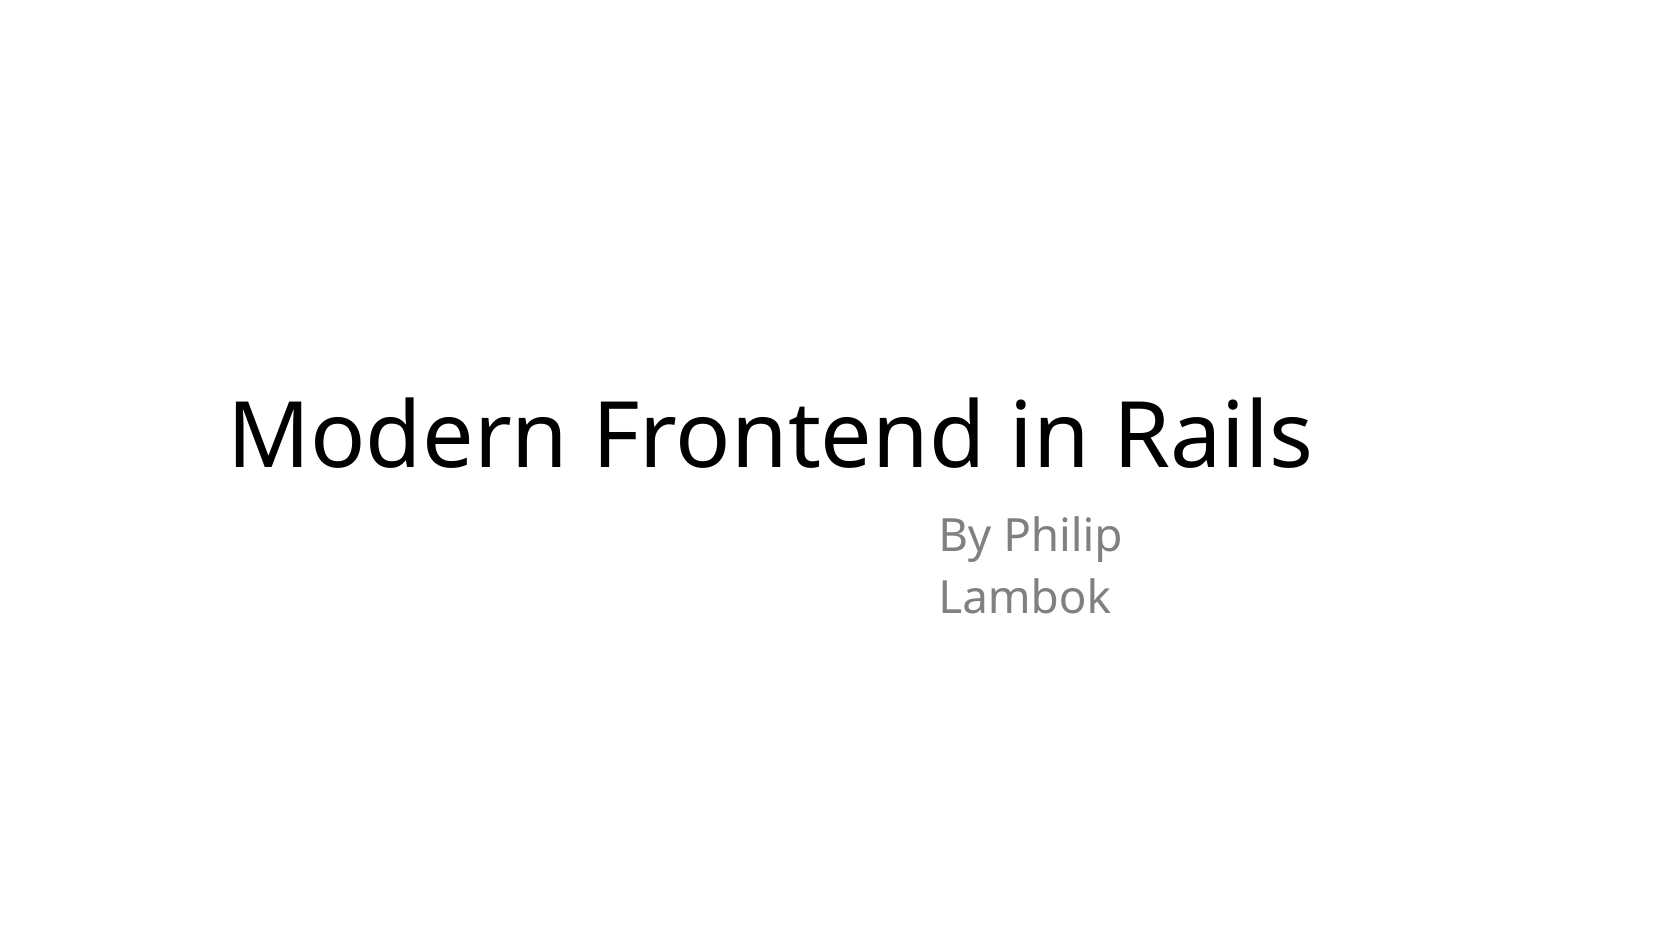

# Modern Frontend in Rails
By Philip Lambok